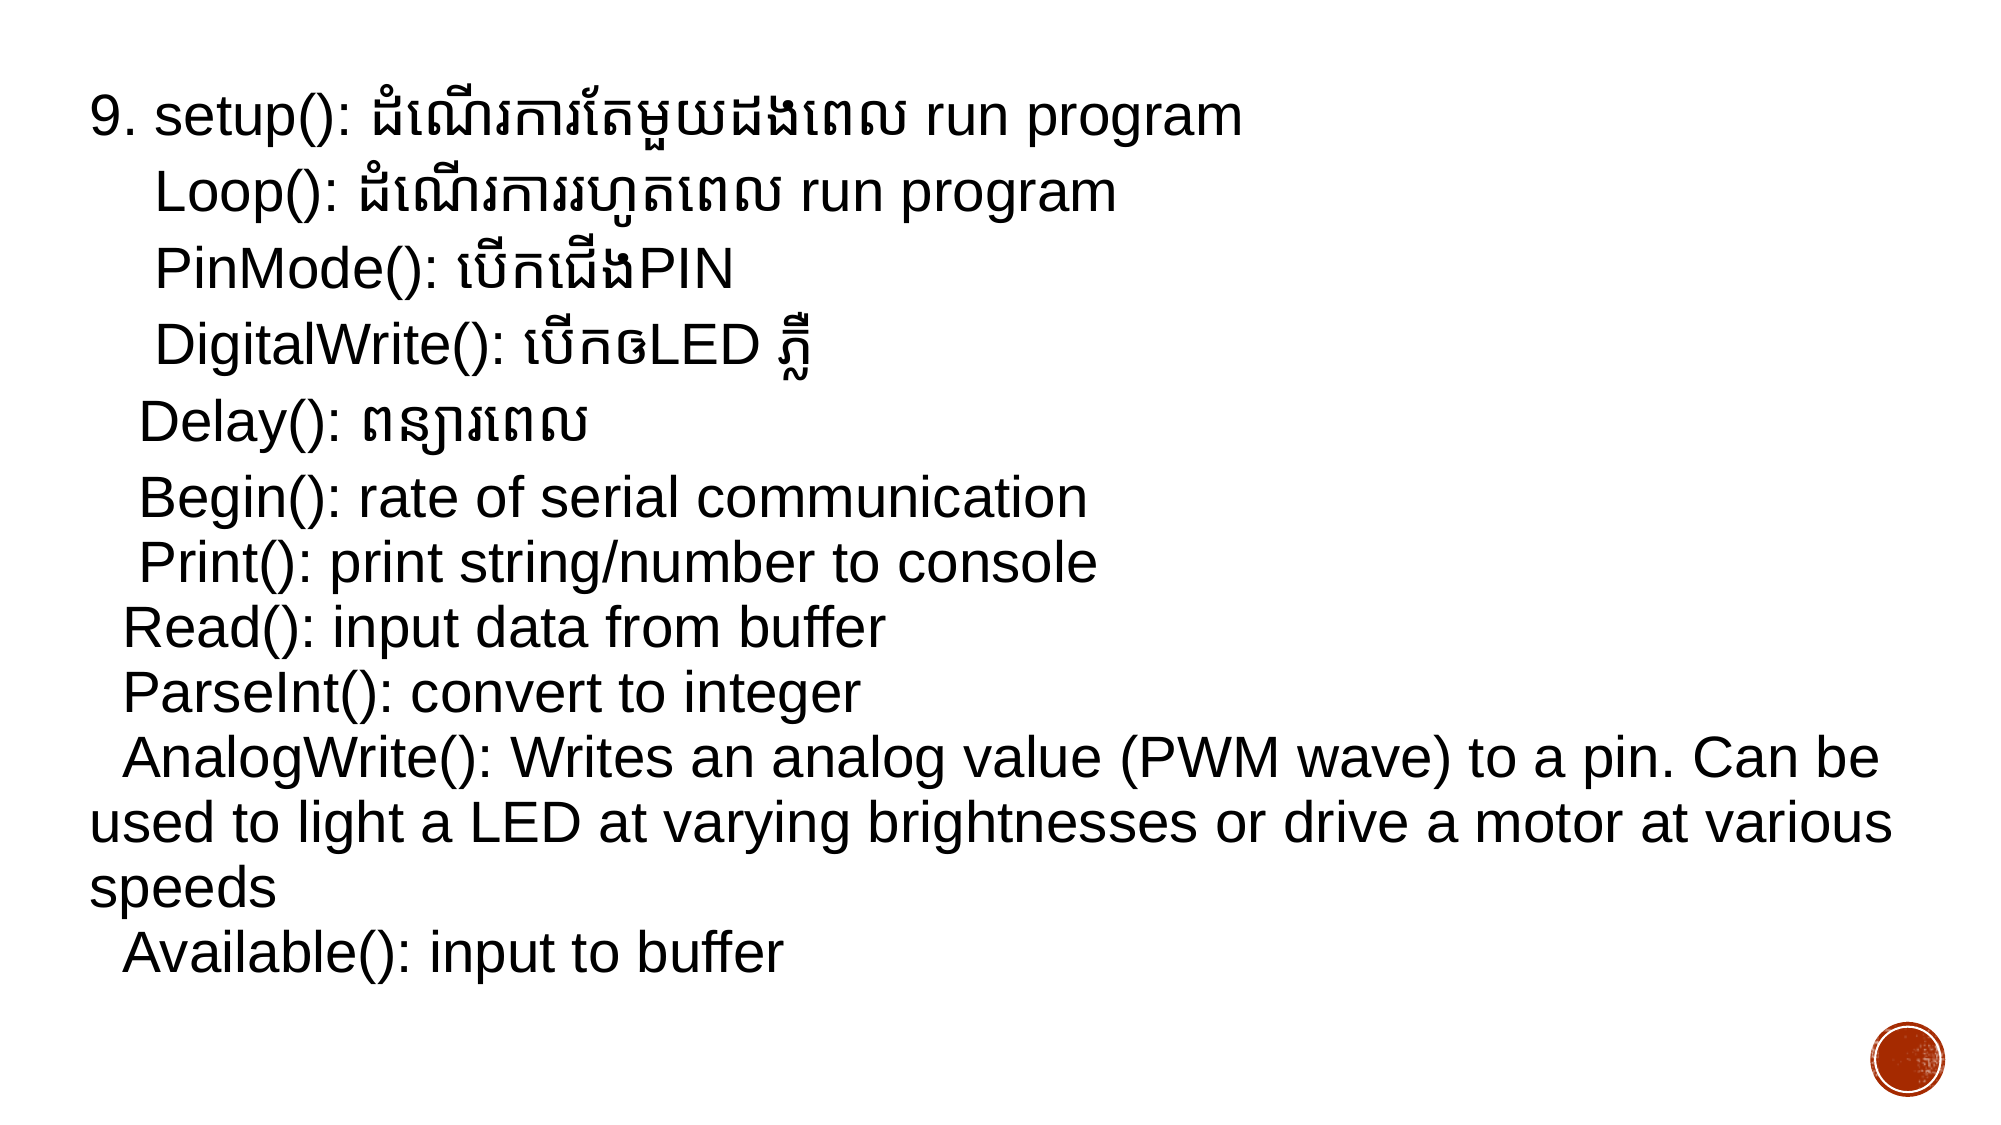

9. setup(): ដំណើរការតែមួយដងពេល run program
 Loop(): ដំណើរការរហូតពេល run program
 PinMode(): បើកជើងPIN
 DigitalWrite(): បើកឲLED ភ្លឺ
 Delay(): ពន្យារពេល
 Begin(): rate of serial communication
 Print(): print string/number to console
 Read(): input data from buffer
 ParseInt(): convert to integer
 AnalogWrite(): Writes an analog value (PWM wave) to a pin. Can be used to light a LED at varying brightnesses or drive a motor at various speeds
 Available(): input to buffer